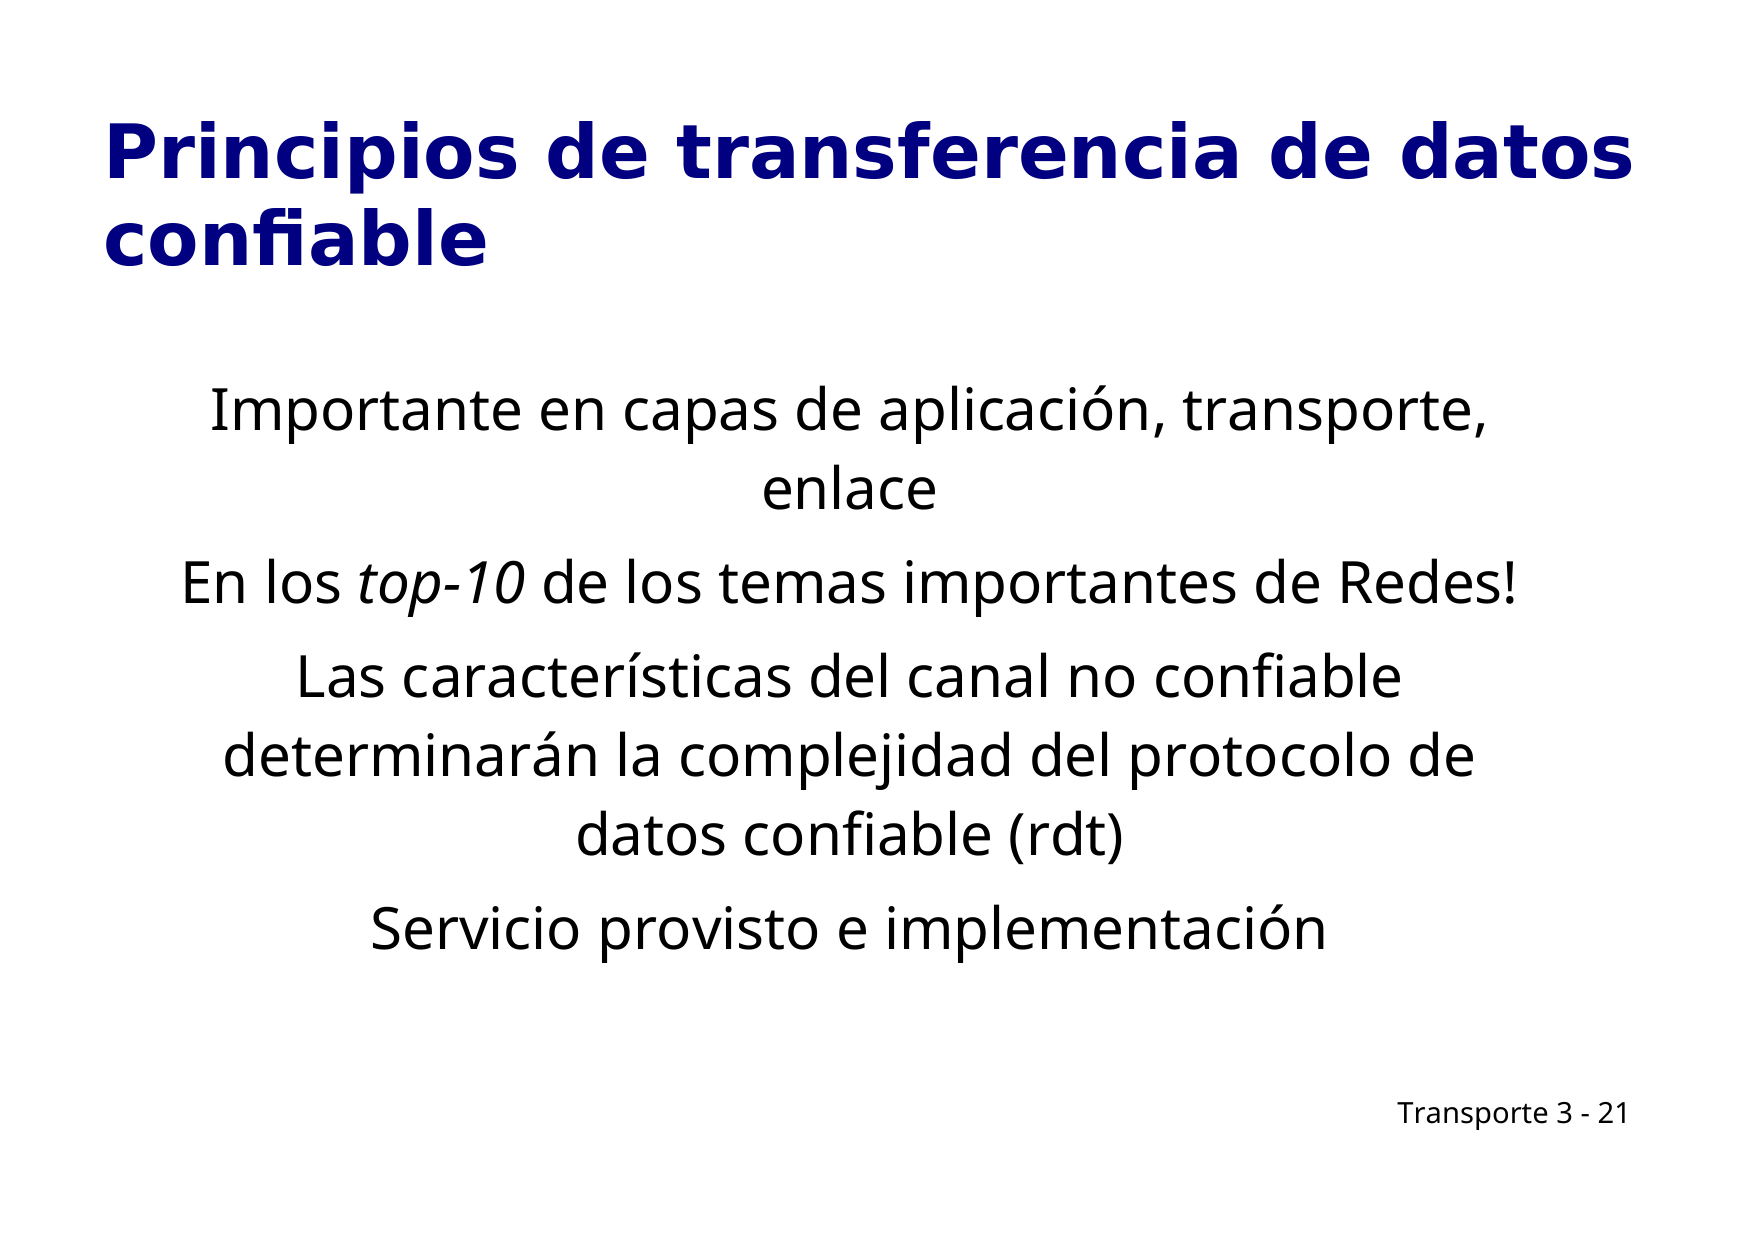

# Principios de transferencia de datos confiable
Importante en capas de aplicación, transporte, enlace
En los top-10 de los temas importantes de Redes!
Las características del canal no confiable determinarán la complejidad del protocolo de datos confiable (rdt)
Servicio provisto e implementación